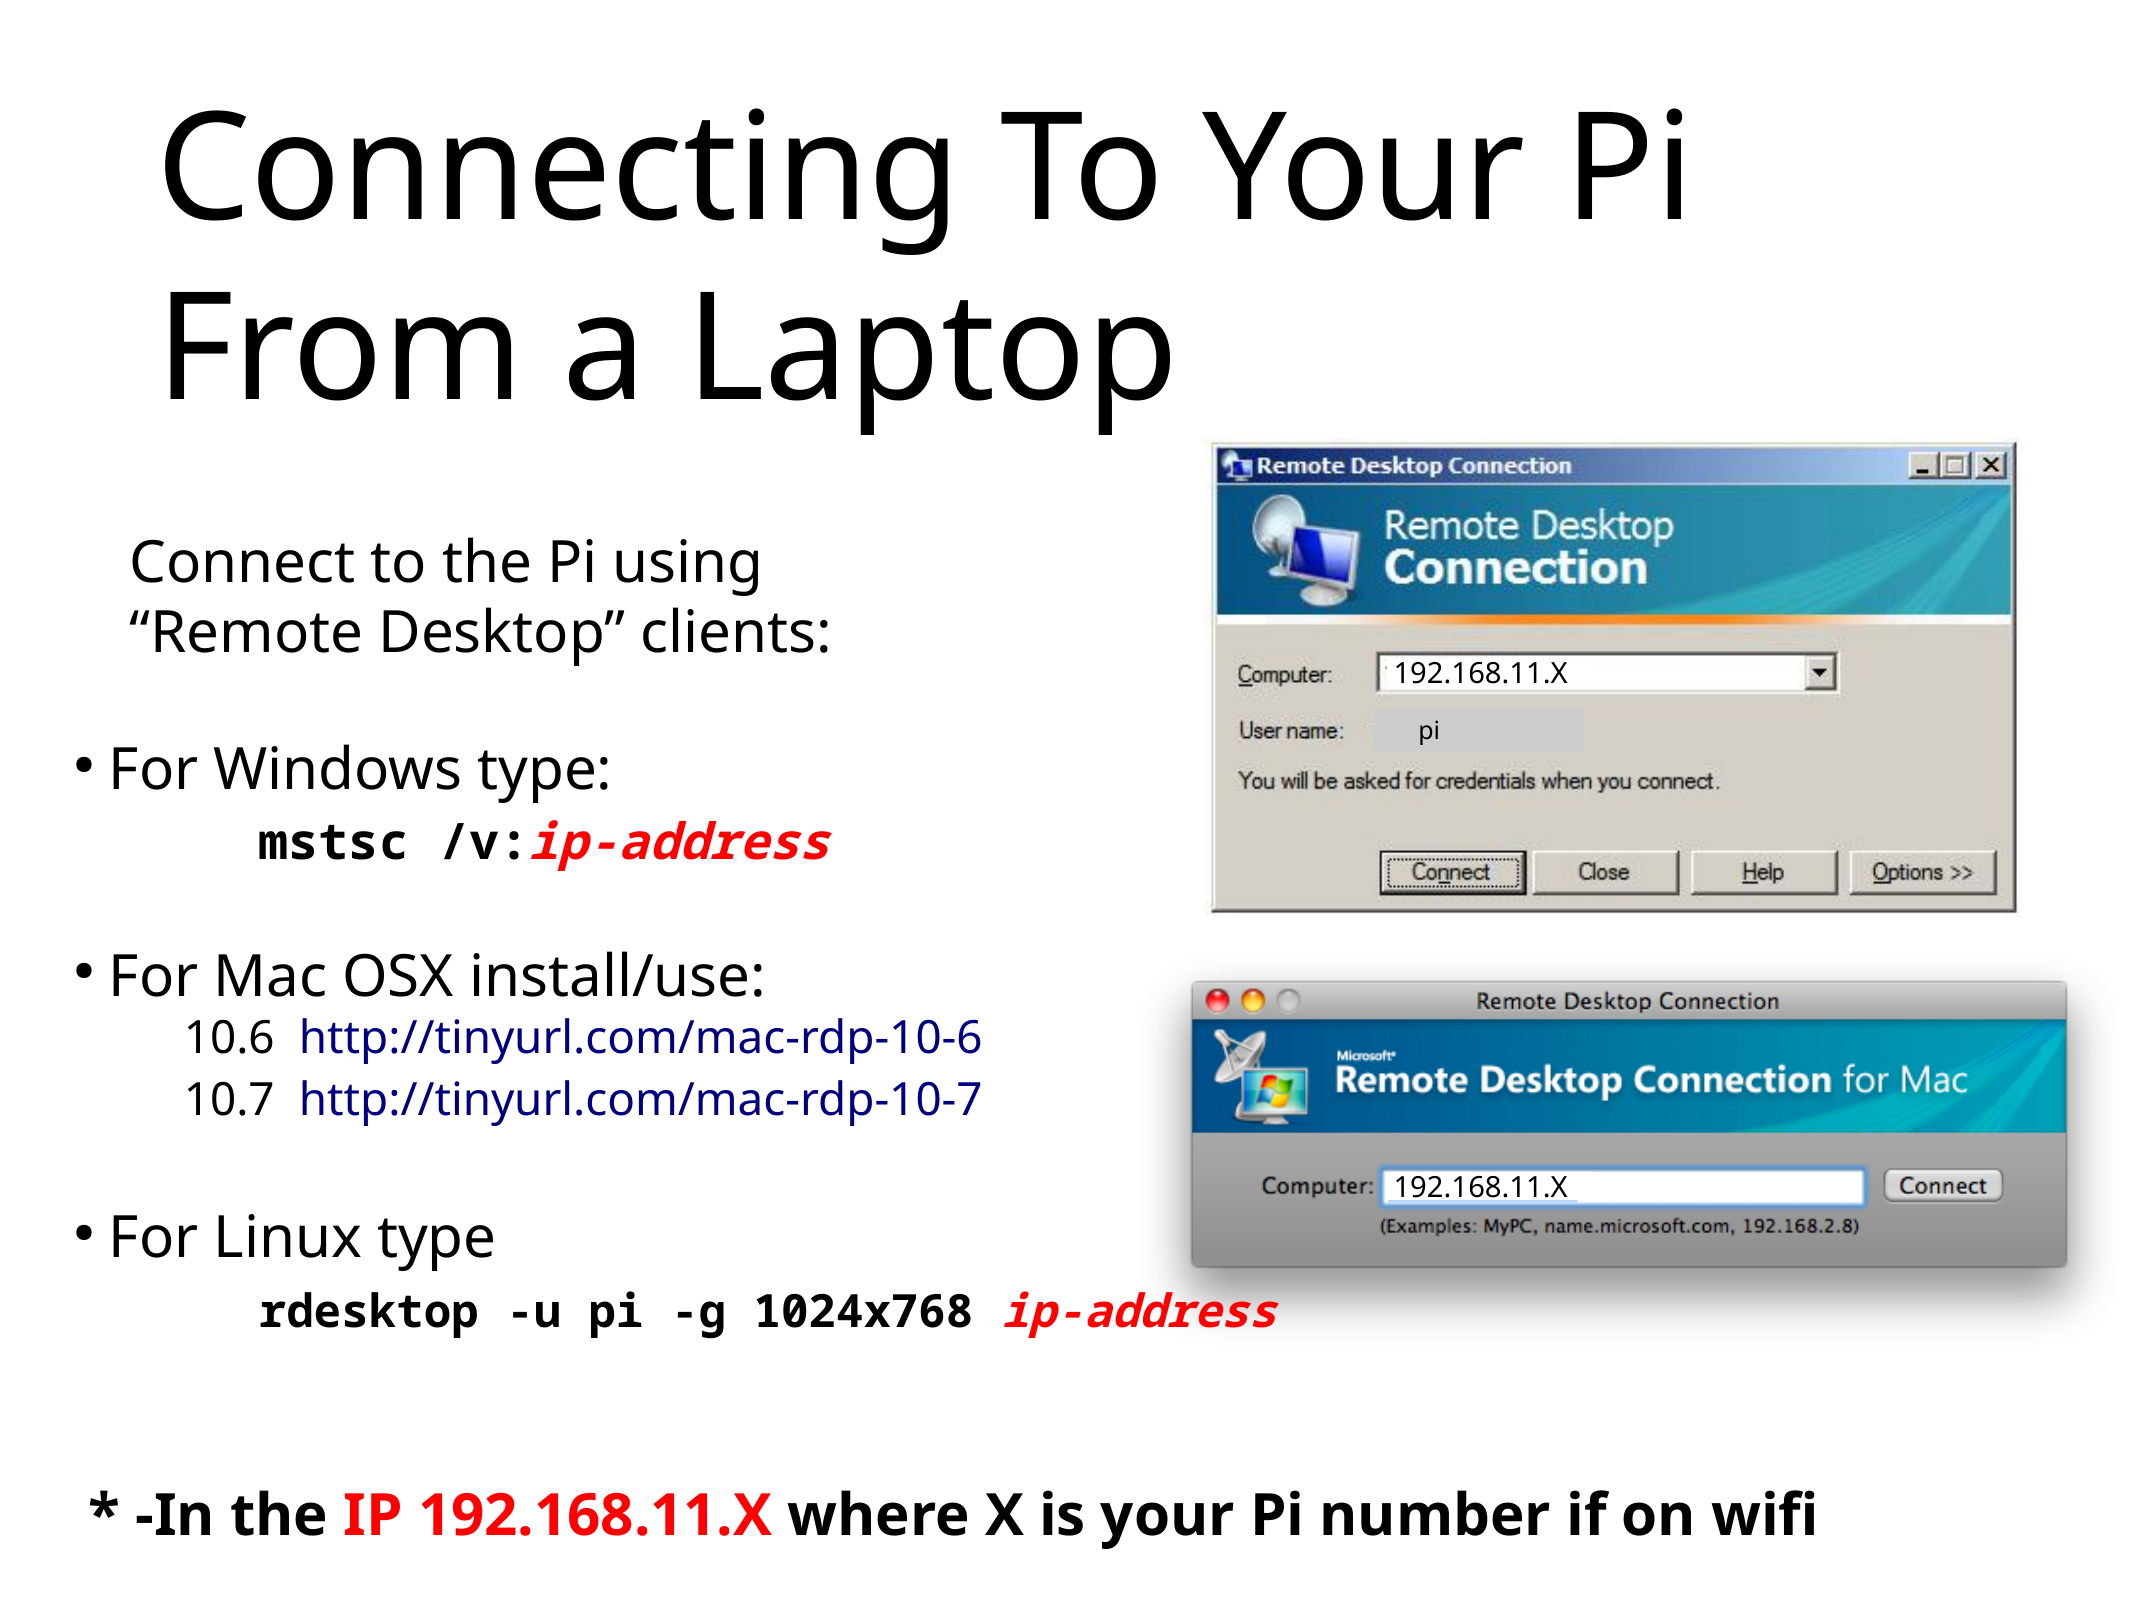

# Connecting To Your Pi From a Laptop
192.168.11.X
pi
192.168.11.X
Connect to the Pi using
“Remote Desktop” clients:
For Windows type:
		mstsc /v:ip-address
For Mac OSX install/use:
	10.6 http://tinyurl.com/mac-rdp-10-6
	10.7 http://tinyurl.com/mac-rdp-10-7
For Linux type
		rdesktop -u pi -g 1024x768 ip-address
* -In the IP 192.168.11.X where X is your Pi number if on wifi